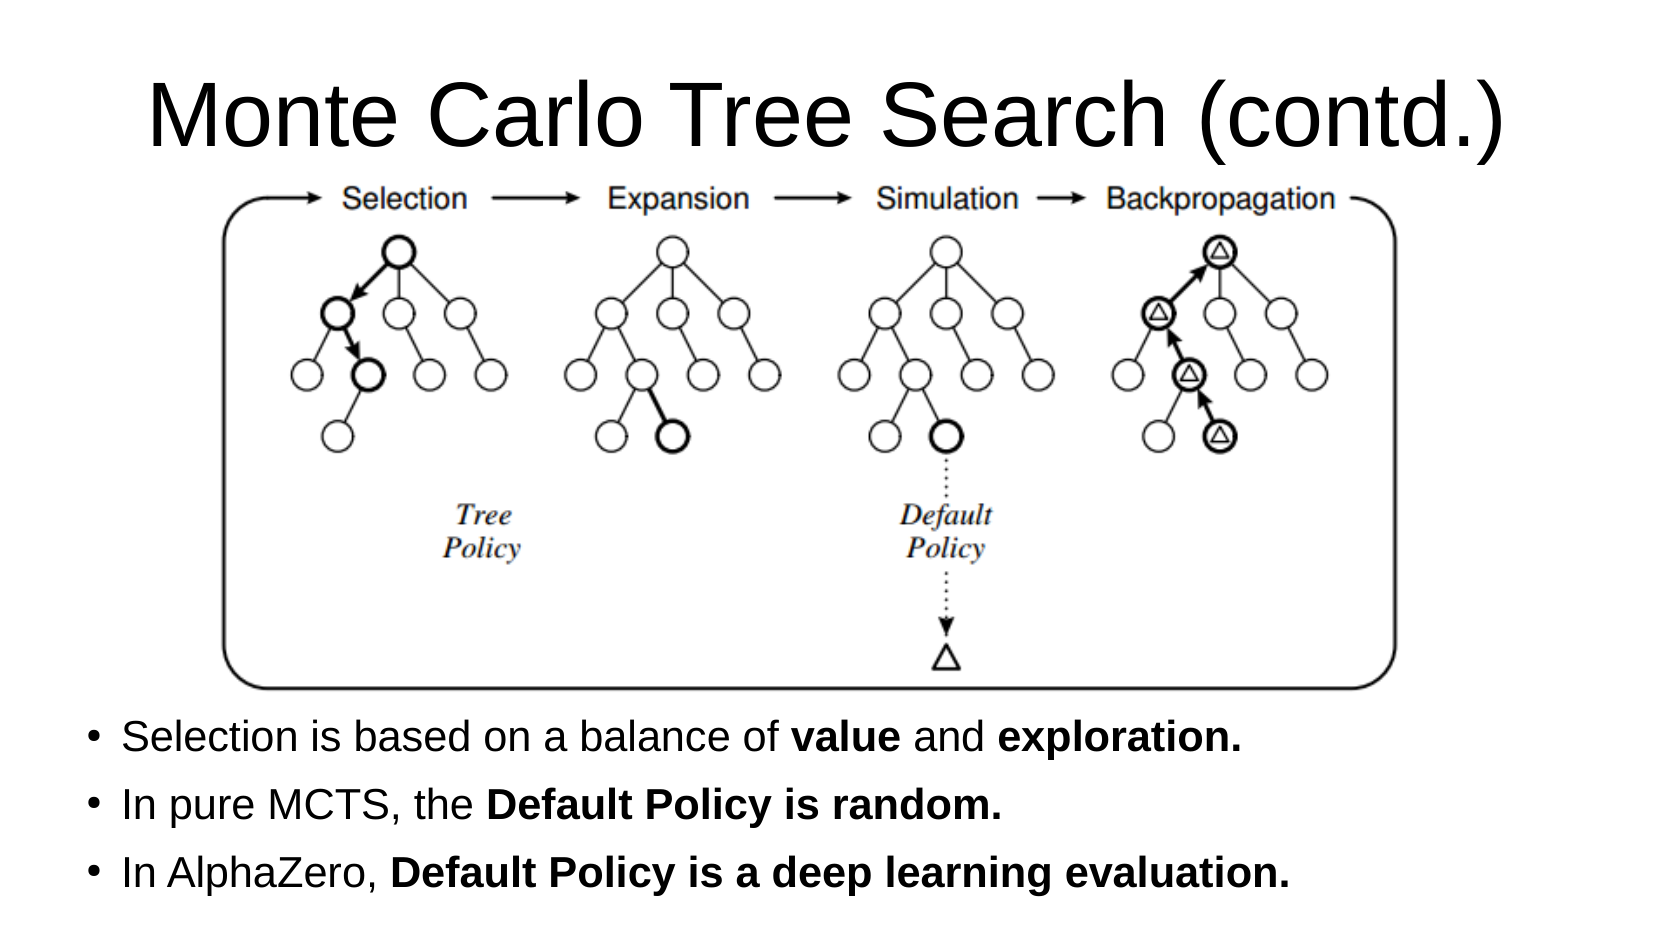

# Monte Carlo Tree Search (contd.)
Selection is based on a balance of value and exploration.
In pure MCTS, the Default Policy is random.
In AlphaZero, Default Policy is a deep learning evaluation.